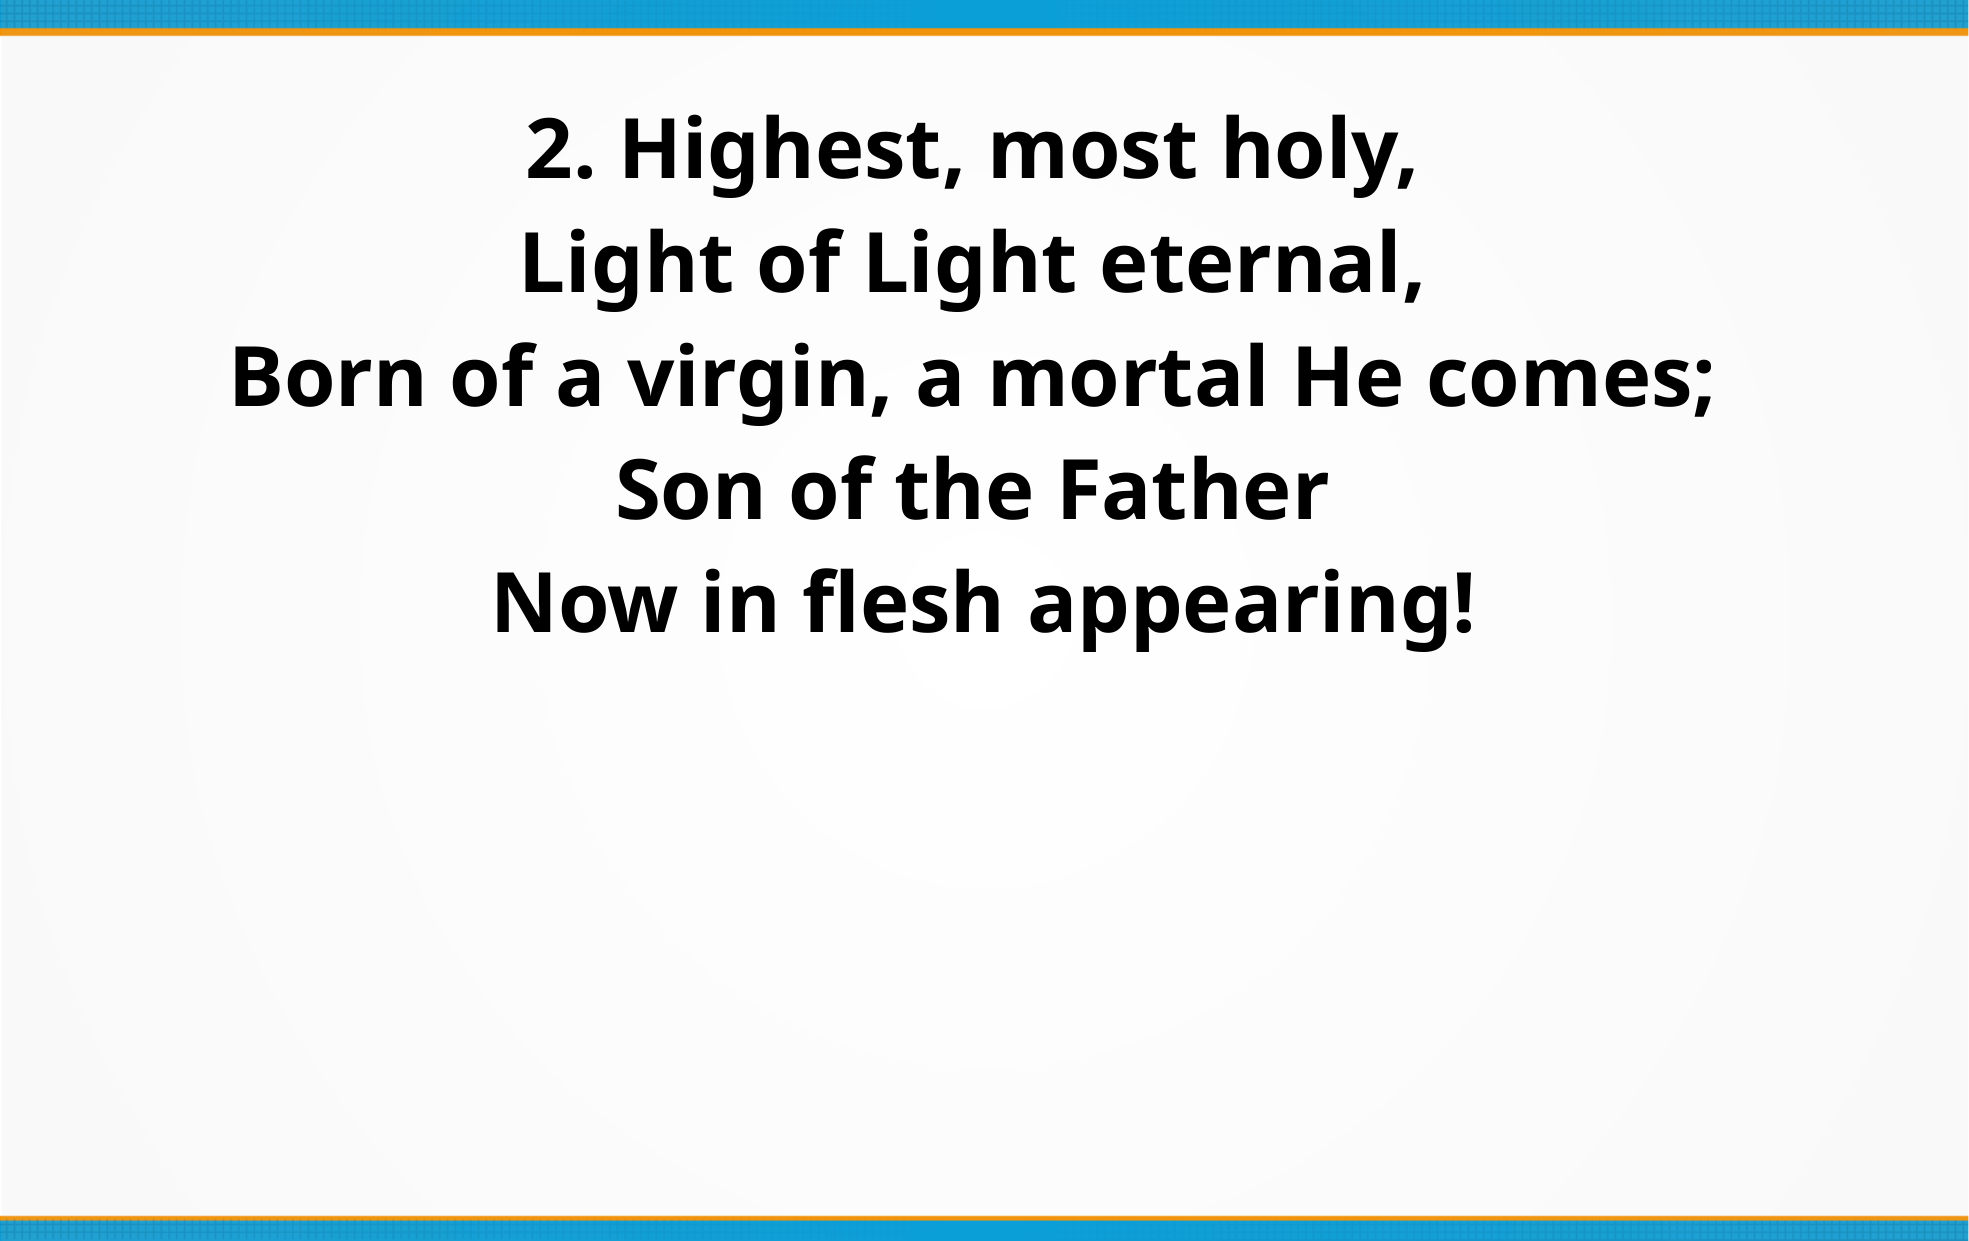

# 2. Highest, most holy, Light of Light eternal, Born of a virgin, a mortal He comes; Son of the Father Now in flesh appearing!